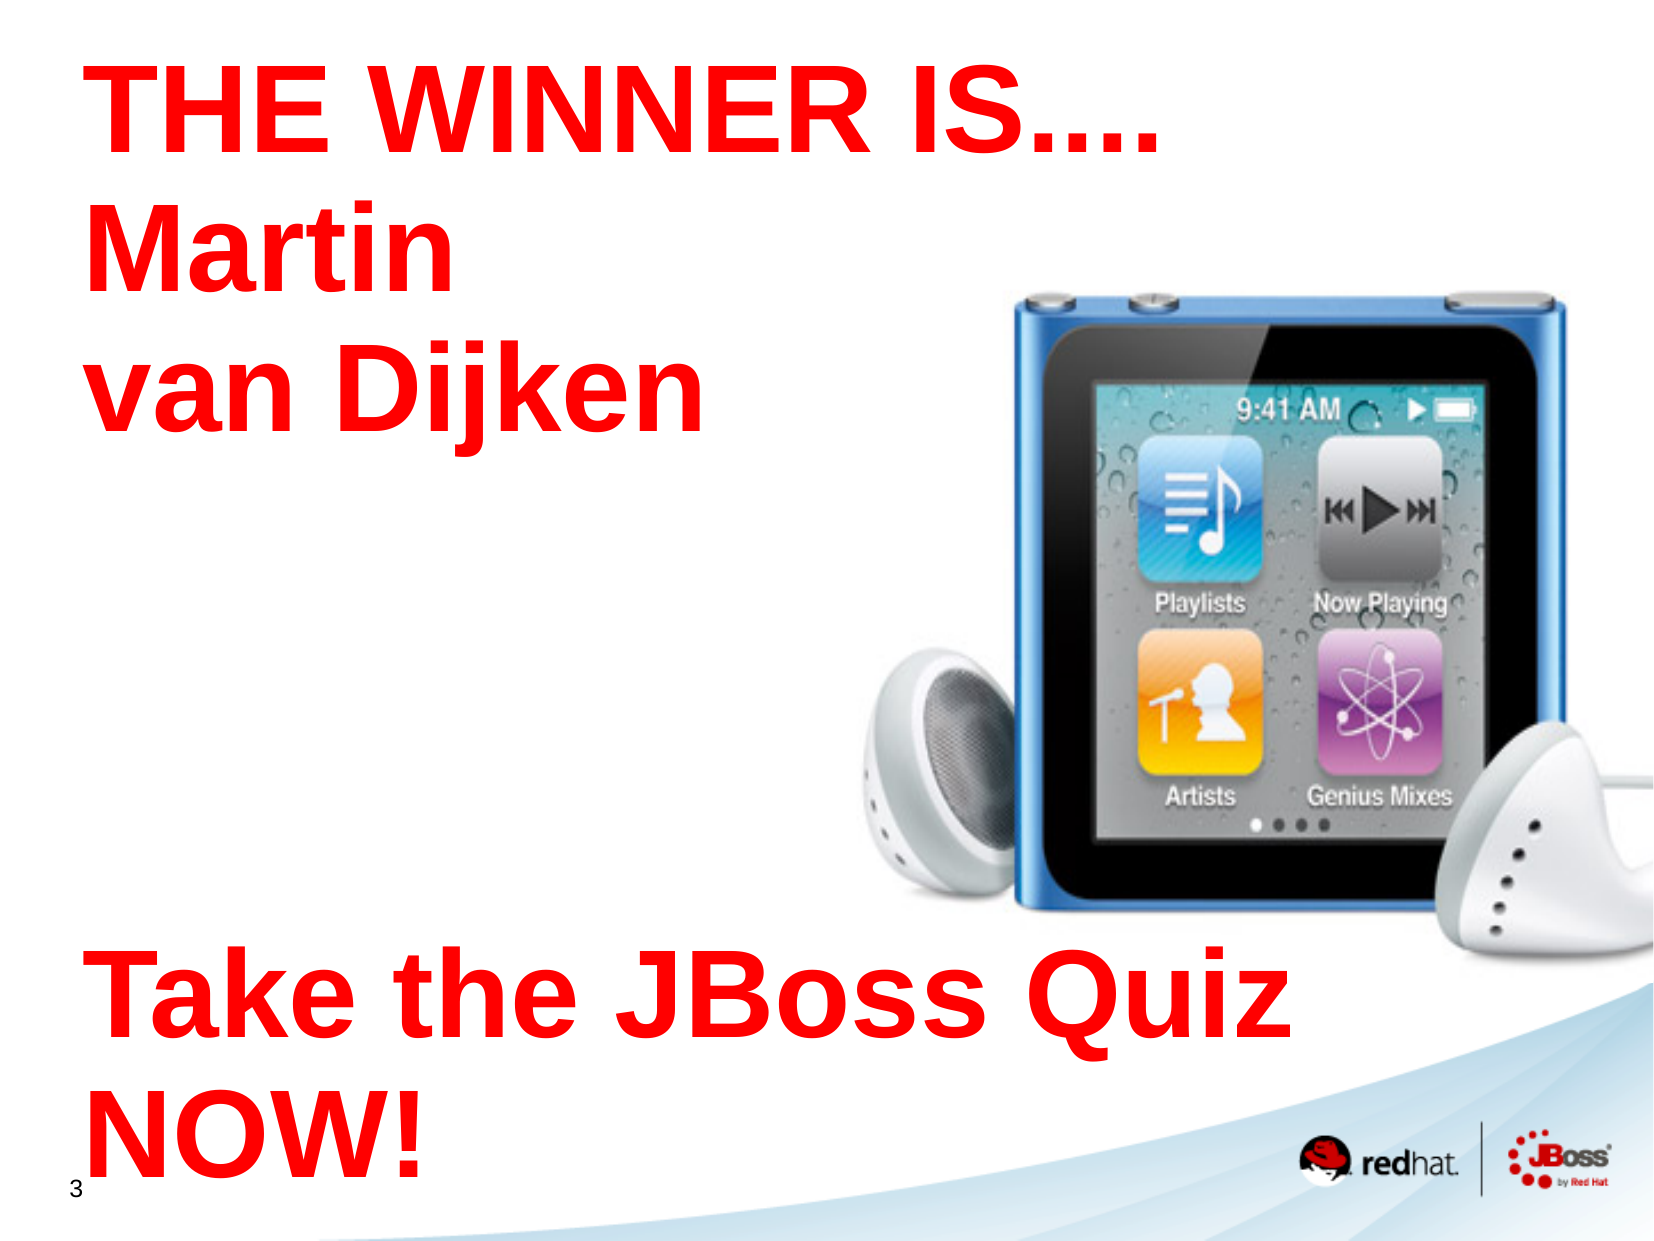

# THE WINNER IS.... Martin van Dijken
Take the JBoss Quiz NOW!